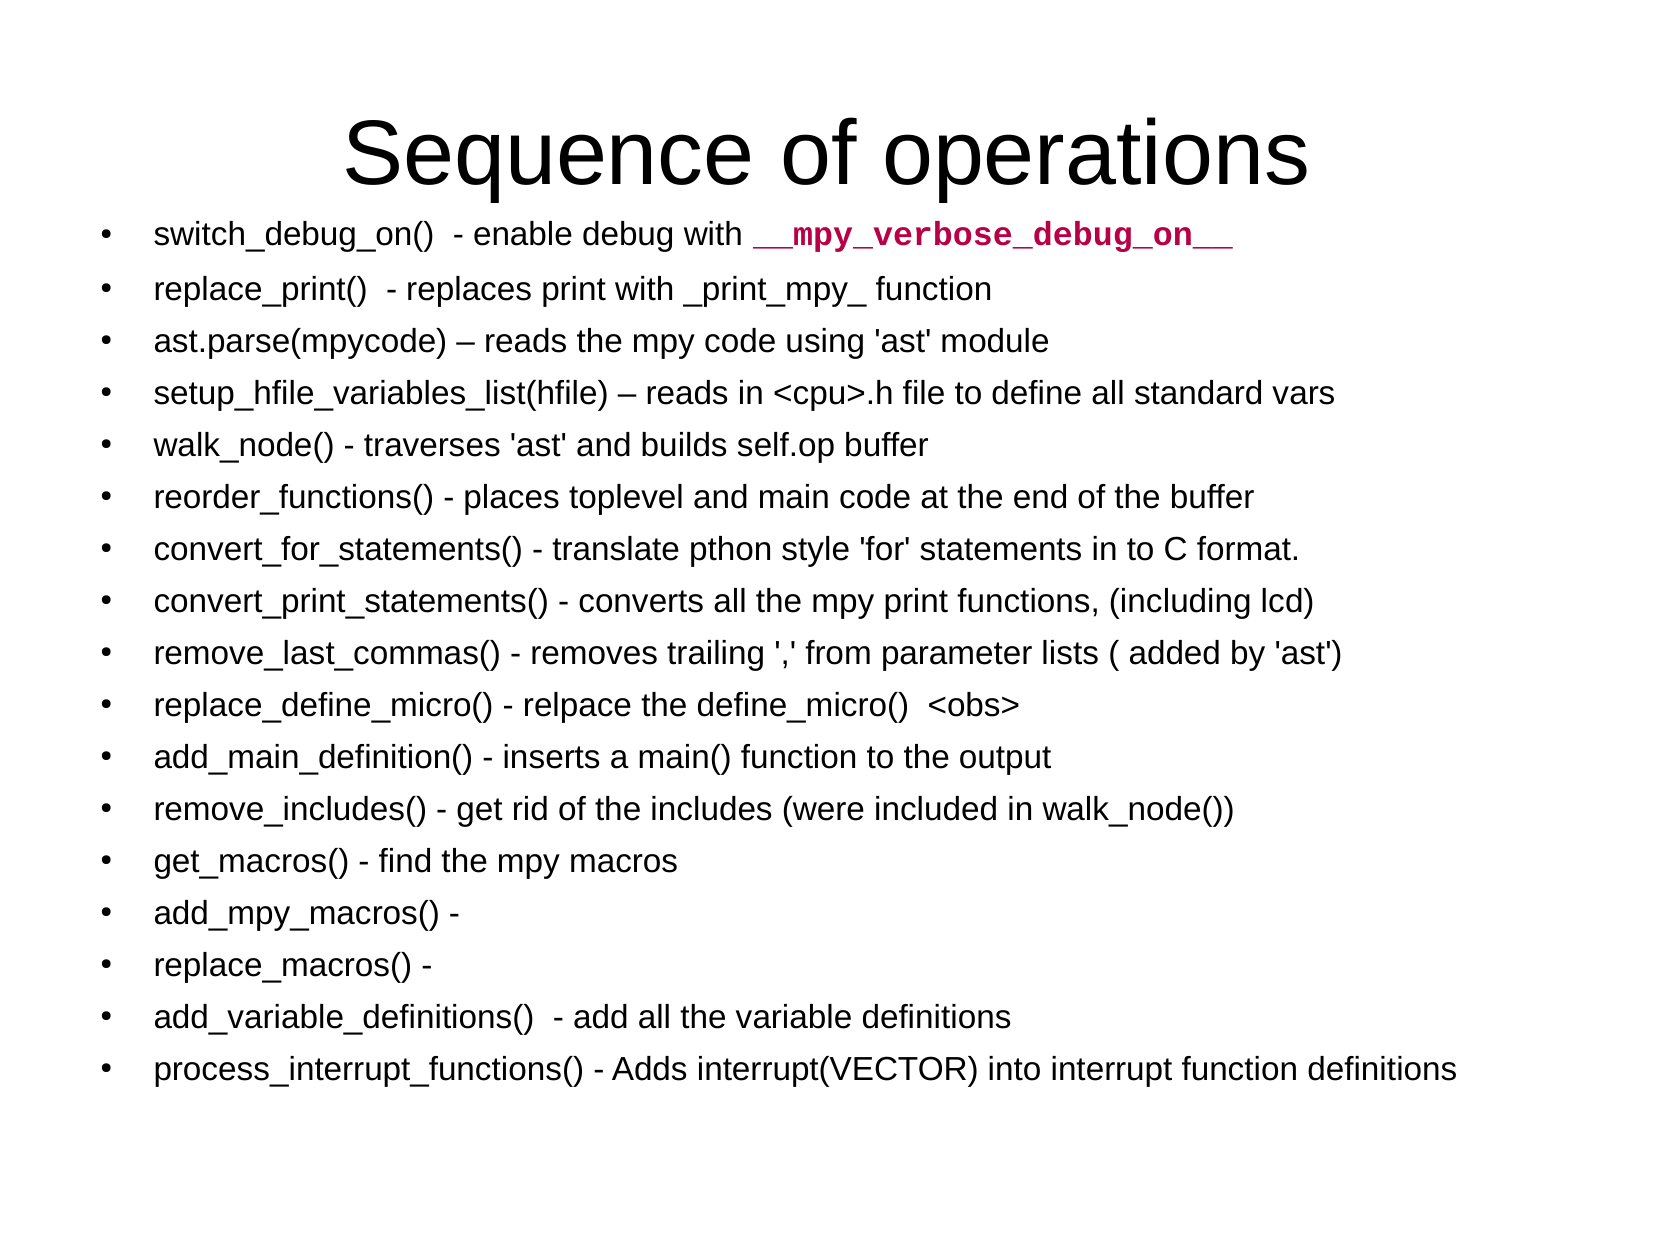

# Sequence of operations
switch_debug_on() - enable debug with __mpy_verbose_debug_on__
replace_print() - replaces print with _print_mpy_ function
ast.parse(mpycode) – reads the mpy code using 'ast' module
setup_hfile_variables_list(hfile) – reads in <cpu>.h file to define all standard vars
walk_node() - traverses 'ast' and builds self.op buffer
reorder_functions() - places toplevel and main code at the end of the buffer
convert_for_statements() - translate pthon style 'for' statements in to C format.
convert_print_statements() - converts all the mpy print functions, (including lcd)
remove_last_commas() - removes trailing ',' from parameter lists ( added by 'ast')
replace_define_micro() - relpace the define_micro() <obs>
add_main_definition() - inserts a main() function to the output
remove_includes() - get rid of the includes (were included in walk_node())
get_macros() - find the mpy macros
add_mpy_macros() -
replace_macros() -
add_variable_definitions() - add all the variable definitions
process_interrupt_functions() - Adds interrupt(VECTOR) into interrupt function definitions